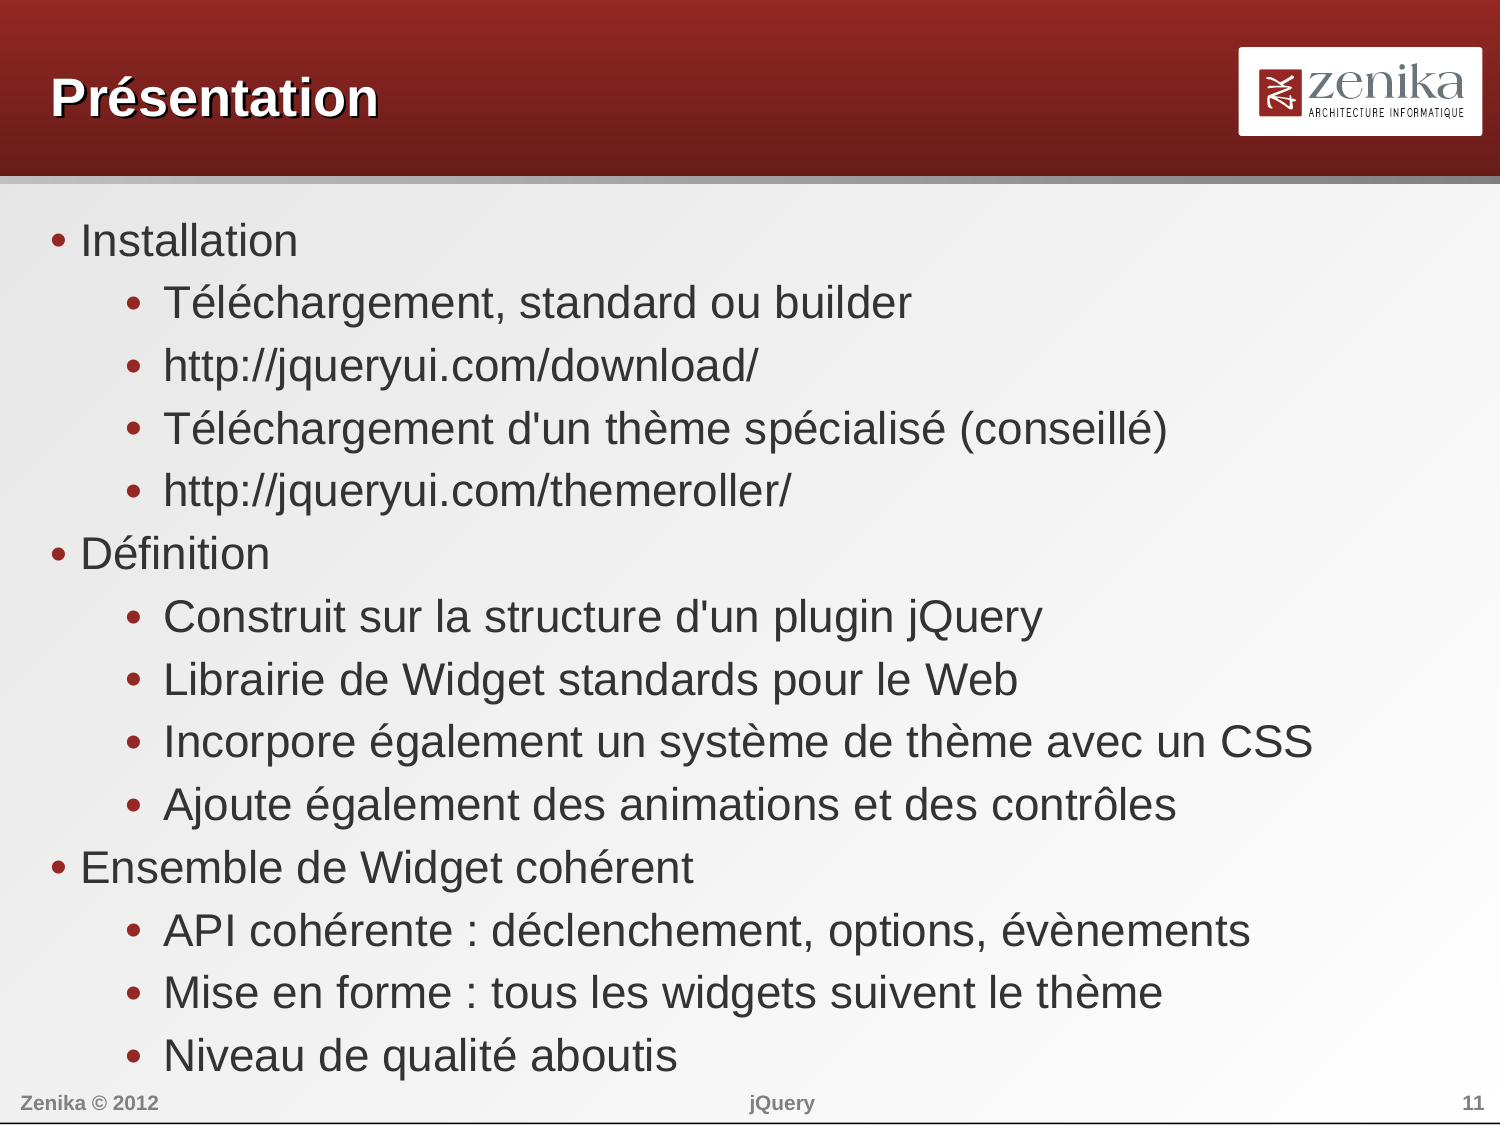

# Présentation
 Installation
Téléchargement, standard ou builder
http://jqueryui.com/download/
Téléchargement d'un thème spécialisé (conseillé)
http://jqueryui.com/themeroller/
 Définition
Construit sur la structure d'un plugin jQuery
Librairie de Widget standards pour le Web
Incorpore également un système de thème avec un CSS
Ajoute également des animations et des contrôles
 Ensemble de Widget cohérent
API cohérente : déclenchement, options, évènements
Mise en forme : tous les widgets suivent le thème
Niveau de qualité aboutis